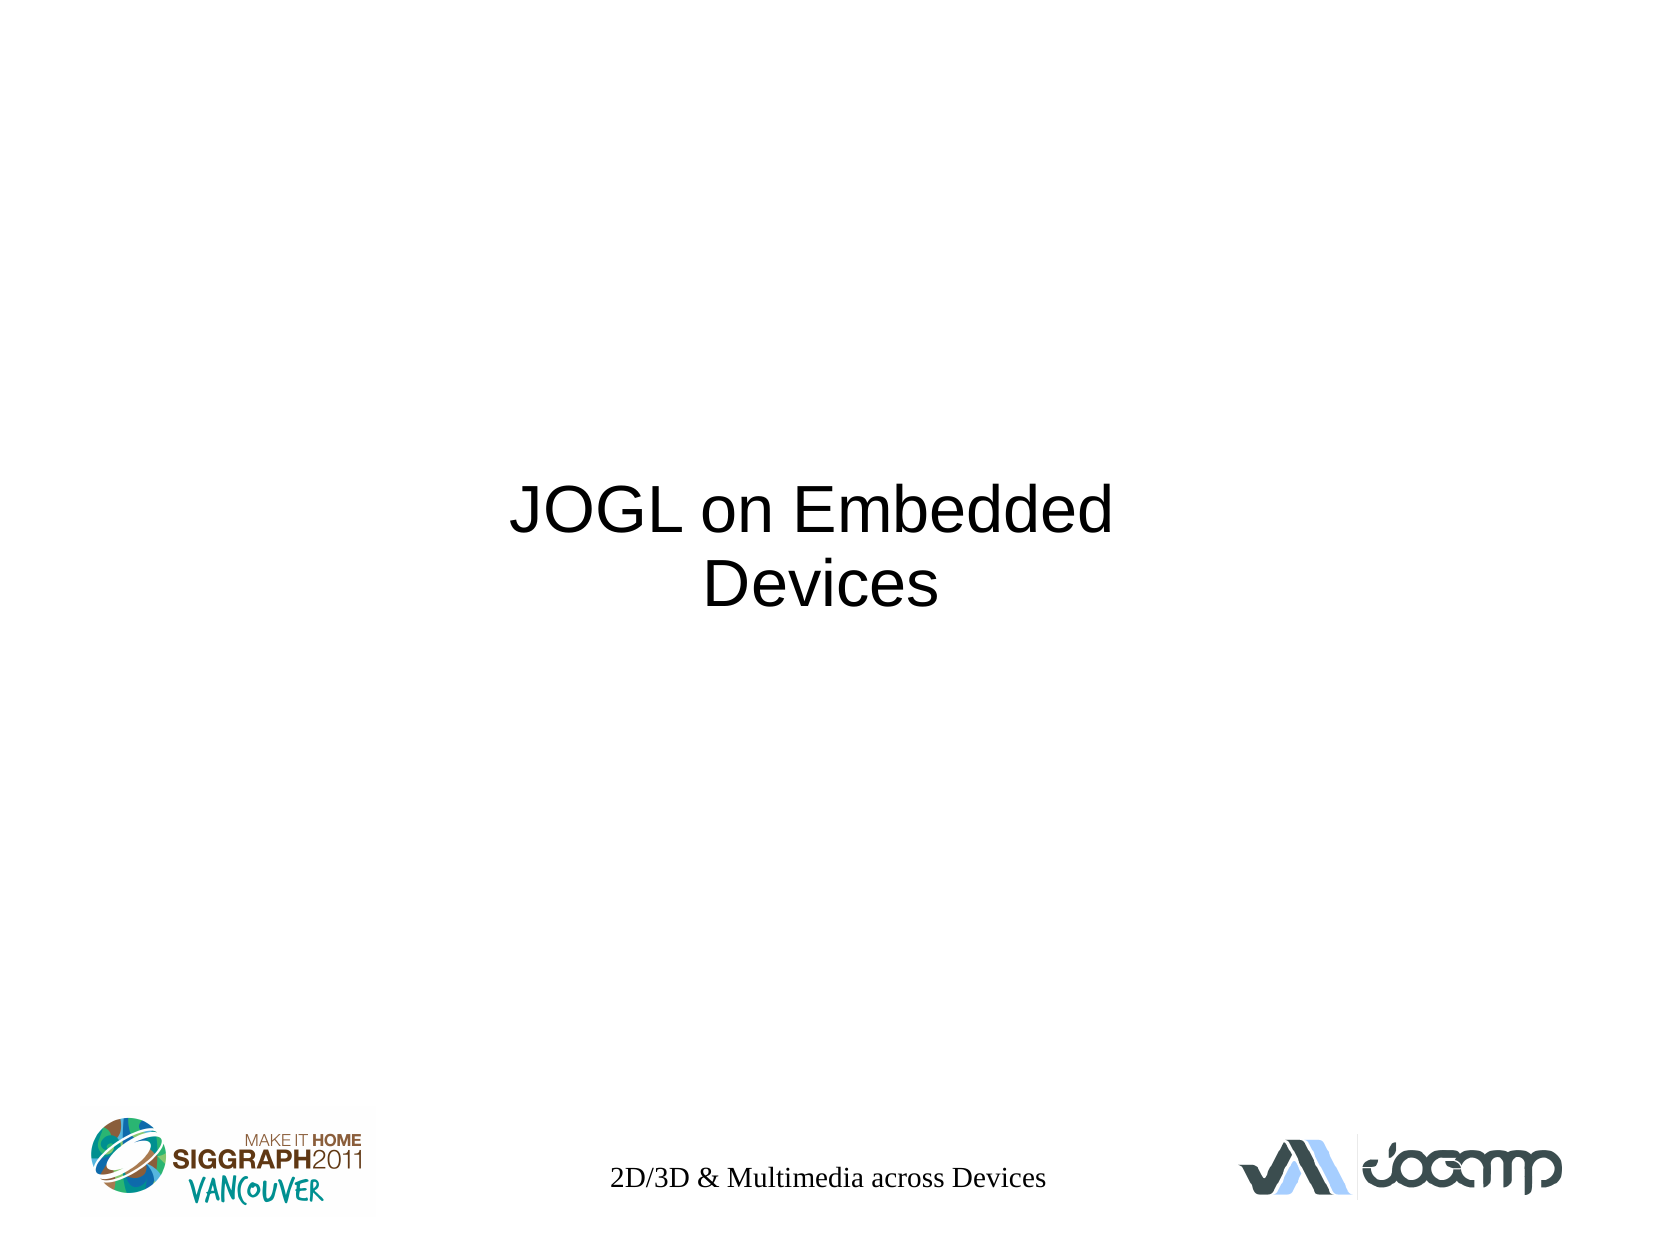

# JOGL on Embedded Devices
2D/3D & Multimedia across Devices